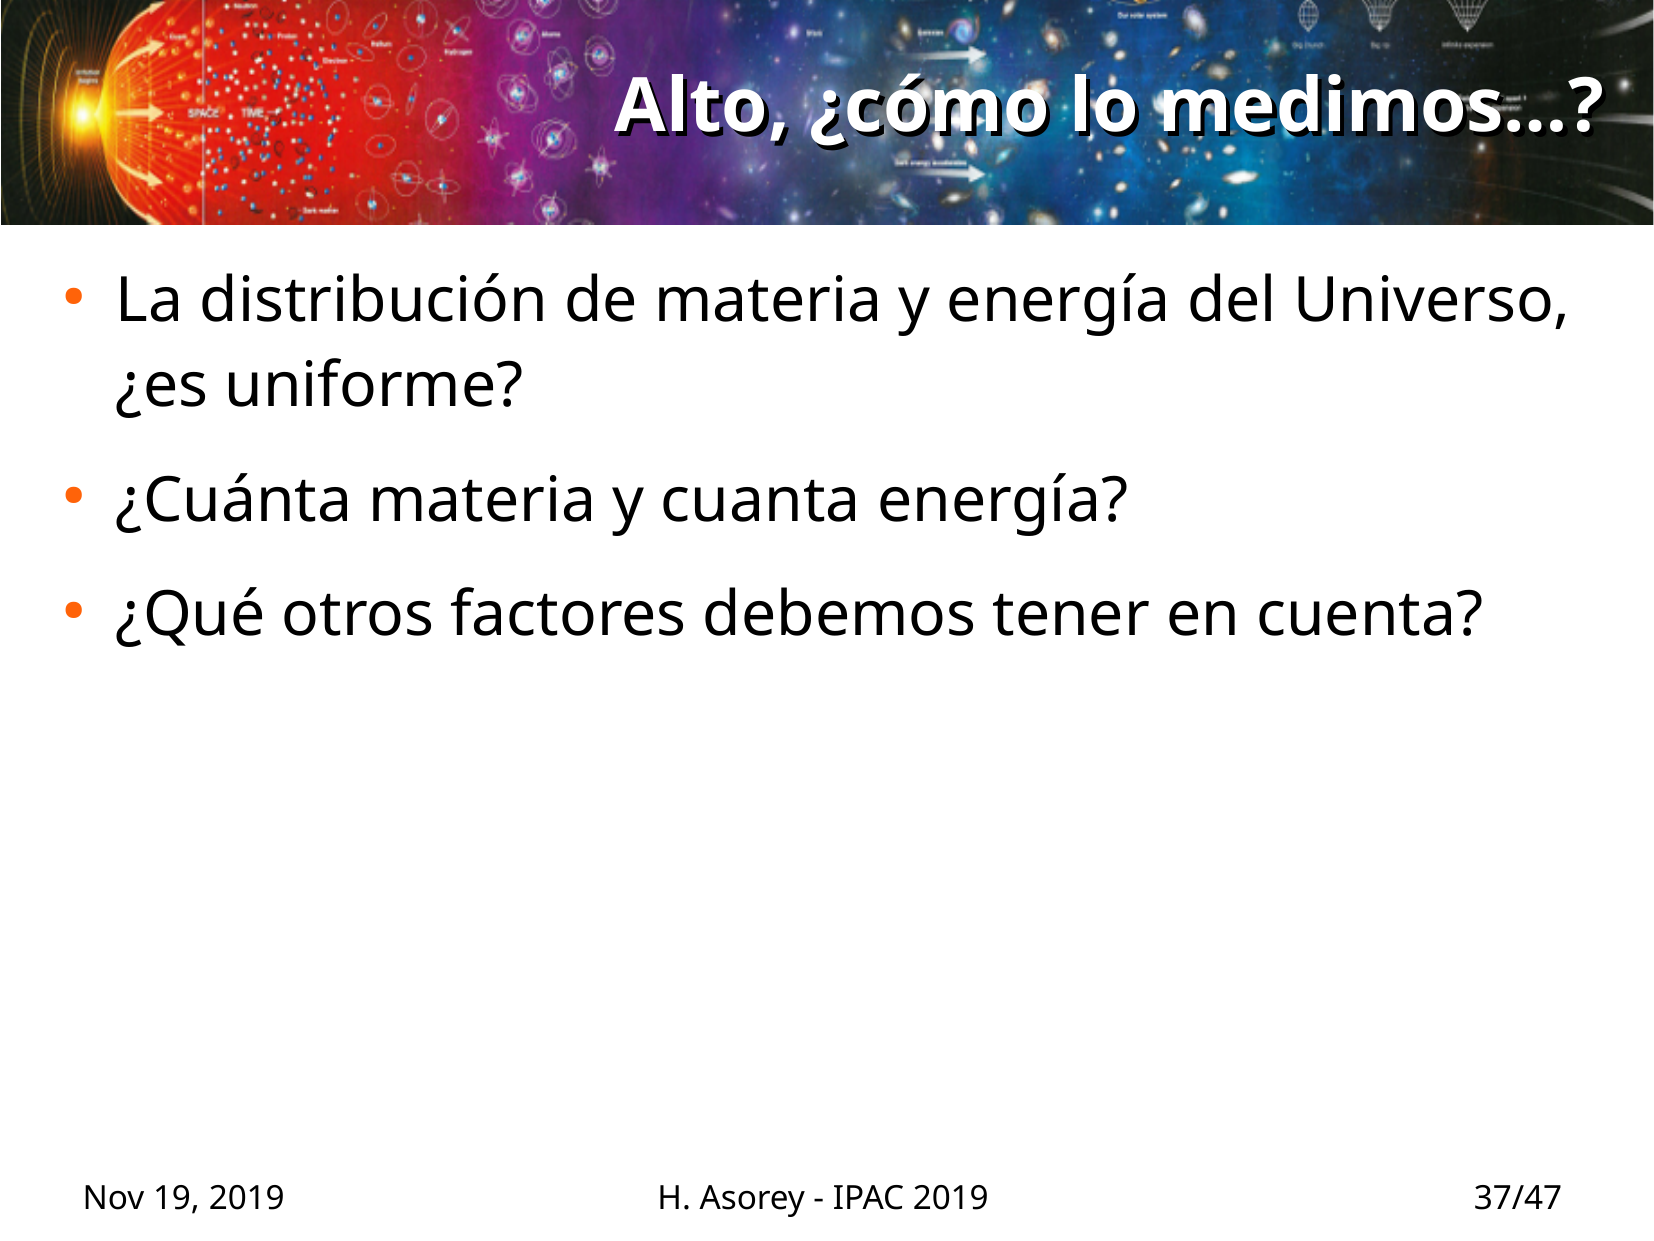

# Alto, ¿cómo lo medimos…?
La distribución de materia y energía del Universo, ¿es uniforme?
¿Cuánta materia y cuanta energía?
¿Qué otros factores debemos tener en cuenta?
Nov 19, 2019
H. Asorey - IPAC 2019
37